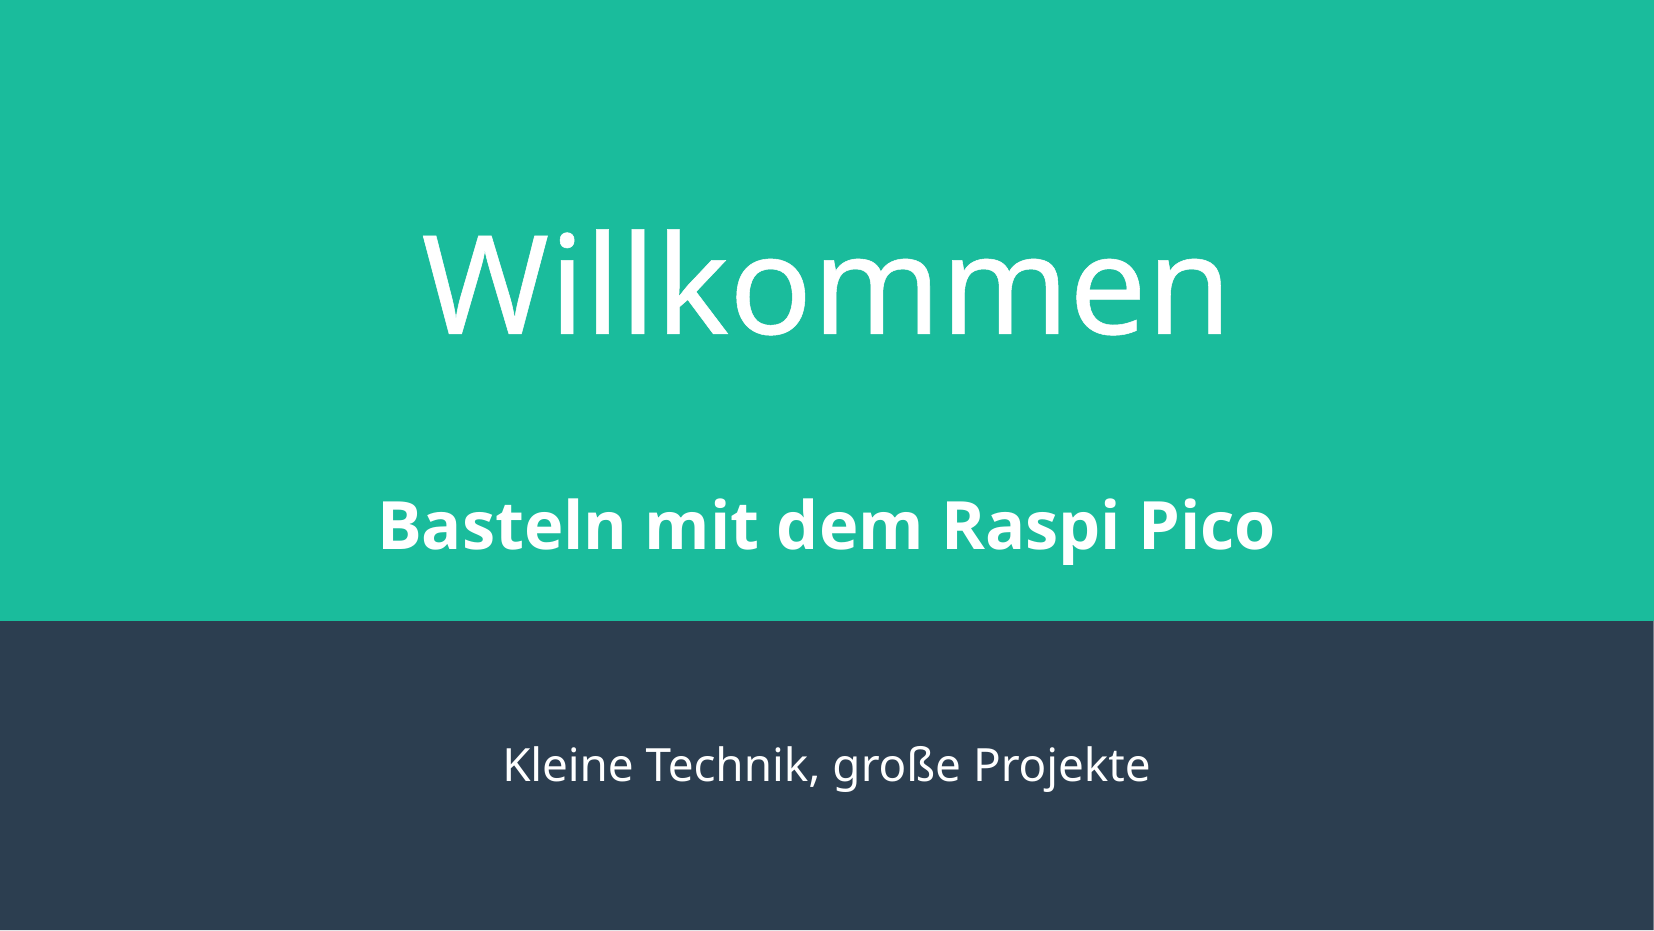

Willkommen
# Basteln mit dem Raspi Pico
Kleine Technik, große Projekte